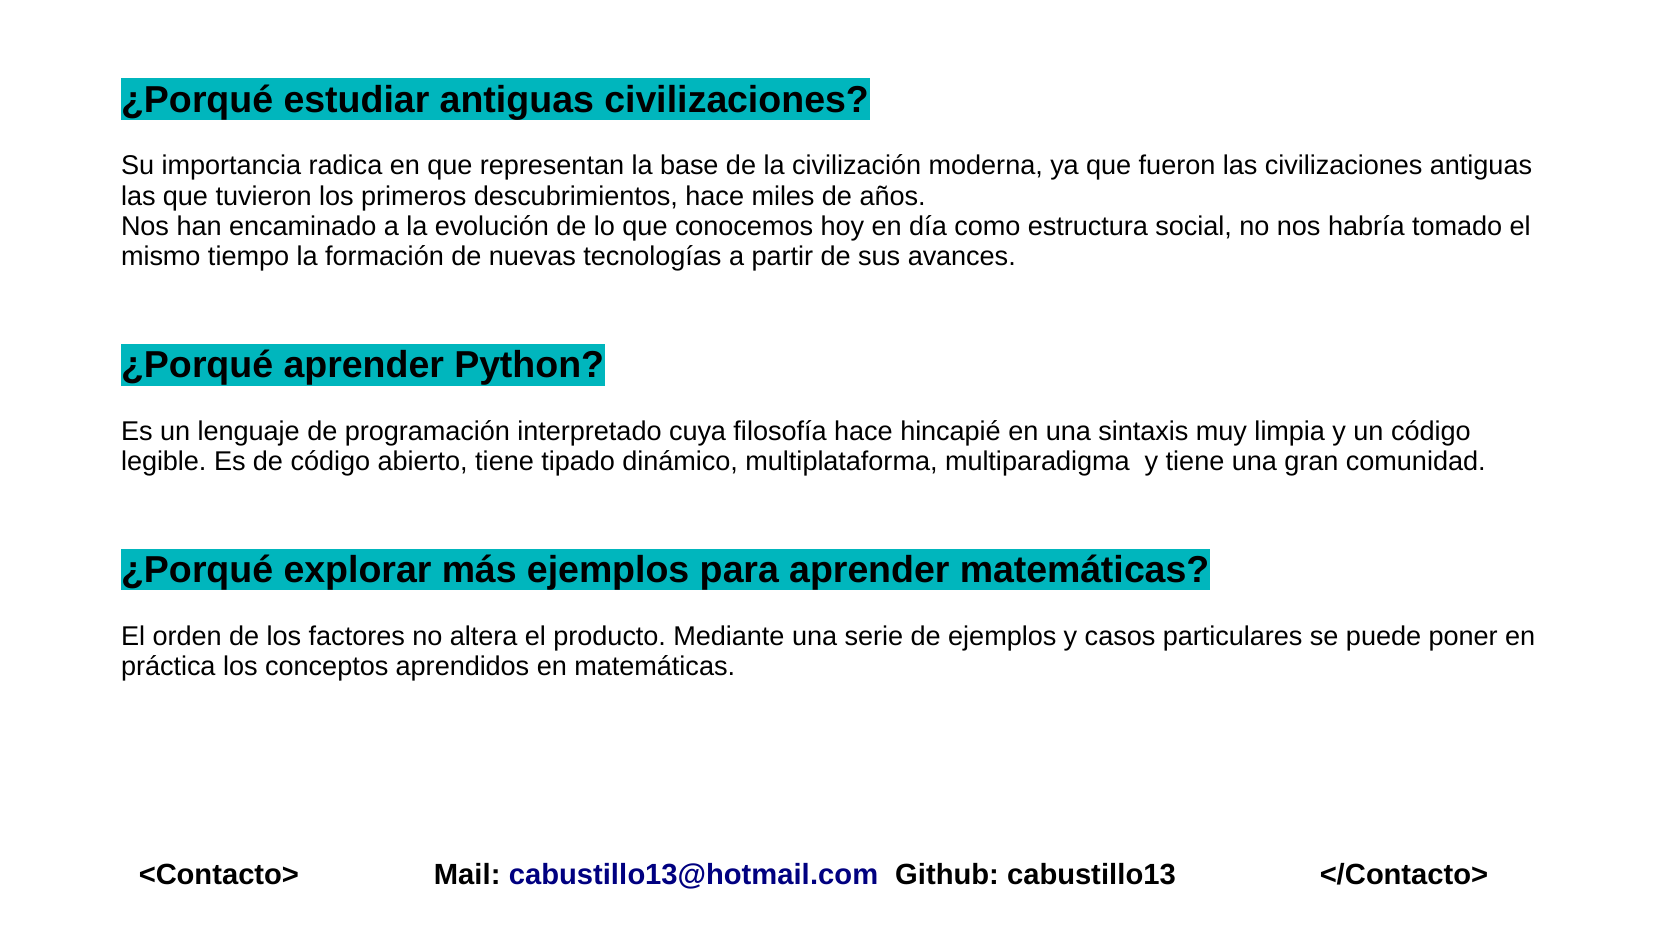

¿Porqué estudiar antiguas civilizaciones?
Su importancia radica en que representan la base de la civilización moderna, ya que fueron las civilizaciones antiguas las que tuvieron los primeros descubrimientos, hace miles de años.
Nos han encaminado a la evolución de lo que conocemos hoy en día como estructura social, no nos habría tomado el mismo tiempo la formación de nuevas tecnologías a partir de sus avances.
¿Porqué aprender Python?
Es un lenguaje de programación interpretado cuya filosofía hace hincapié en una sintaxis muy limpia y un código legible. Es de código abierto, tiene tipado dinámico, multiplataforma, multiparadigma y tiene una gran comunidad.
¿Porqué explorar más ejemplos para aprender matemáticas?
El orden de los factores no altera el producto. Mediante una serie de ejemplos y casos particulares se puede poner en práctica los conceptos aprendidos en matemáticas.
<Contacto>		Mail: cabustillo13@hotmail.com Github: cabustillo13		</Contacto>